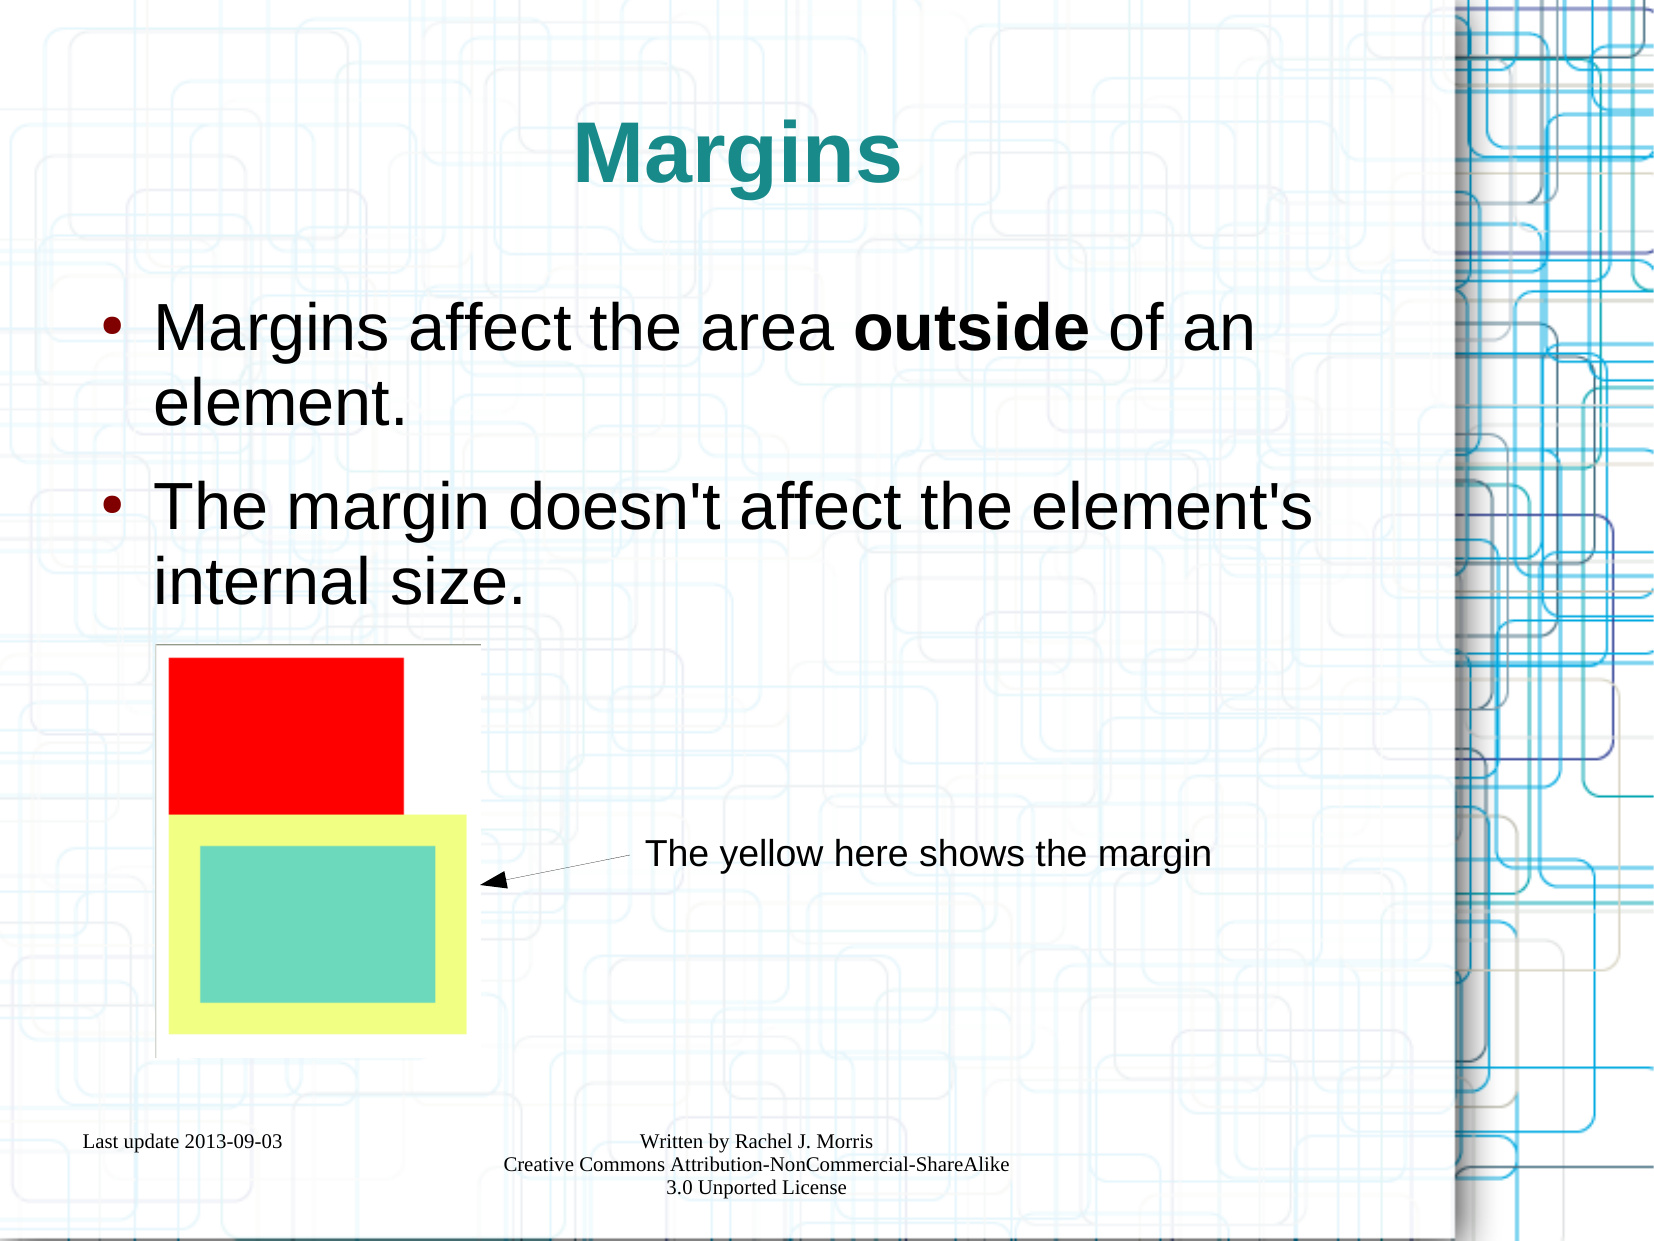

# Margins
Margins affect the area outside of an element.
The margin doesn't affect the element's internal size.
The yellow here shows the margin